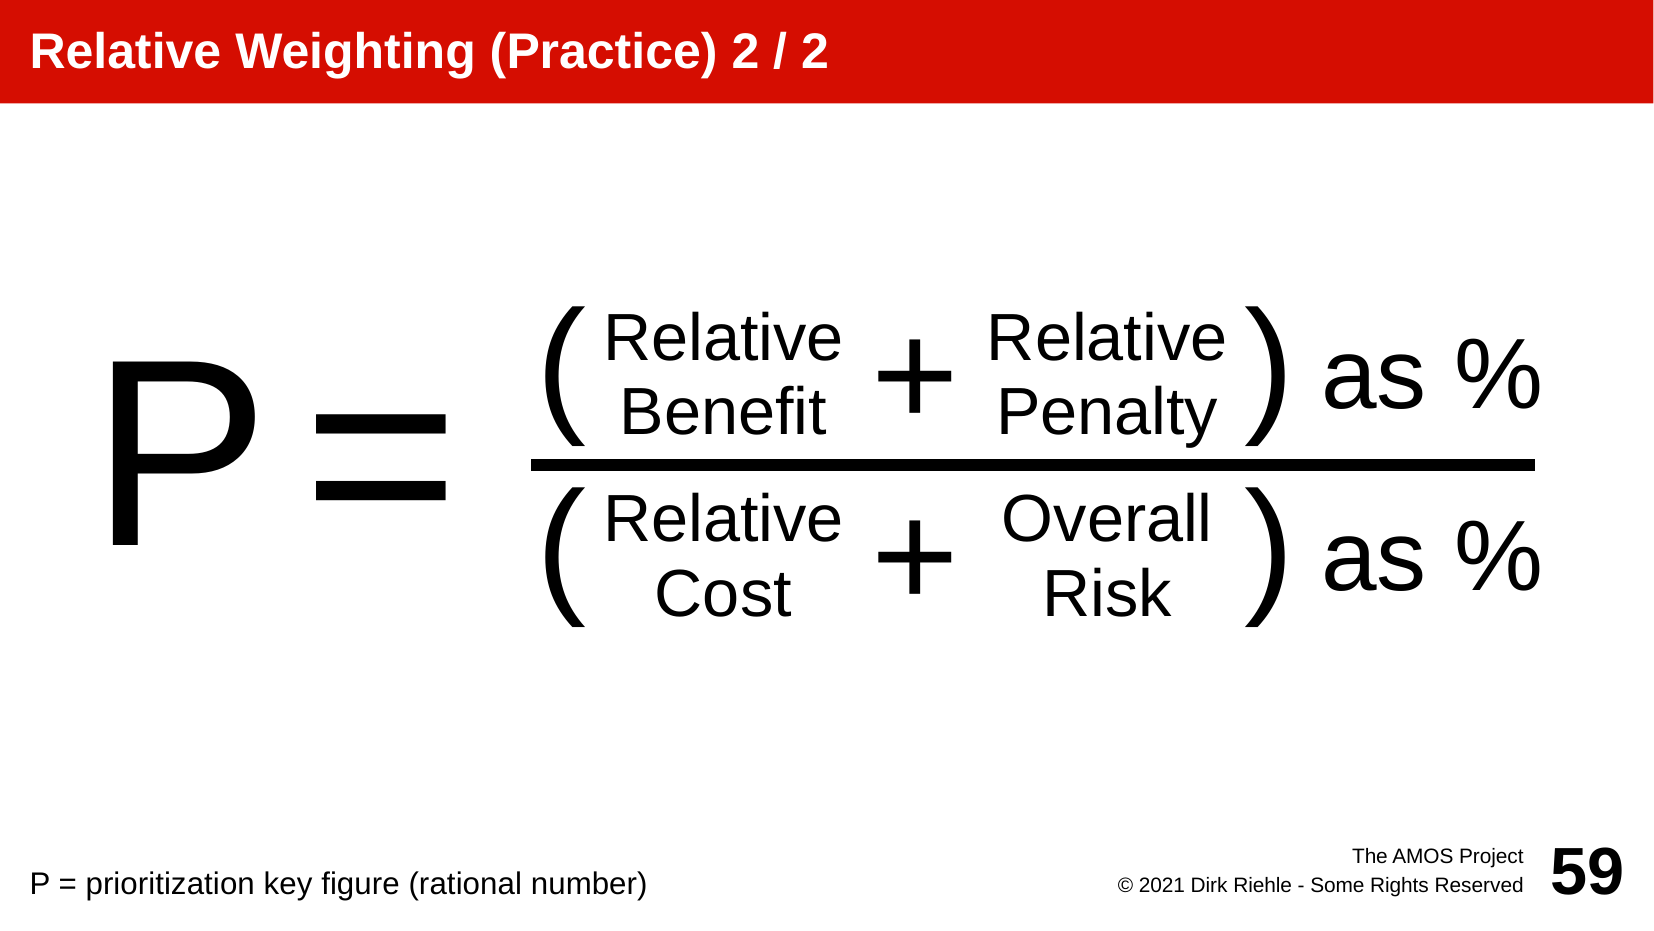

# Relative Weighting (Practice) 2 / 2
(
)
+
Relative
Benefit
Relative
Penalty
as %
(
)
+
Relative
Cost
Overall
Risk
as %
P =
P = prioritization key figure (rational number)
The AMOS Project
59
© 2021 Dirk Riehle - Some Rights Reserved